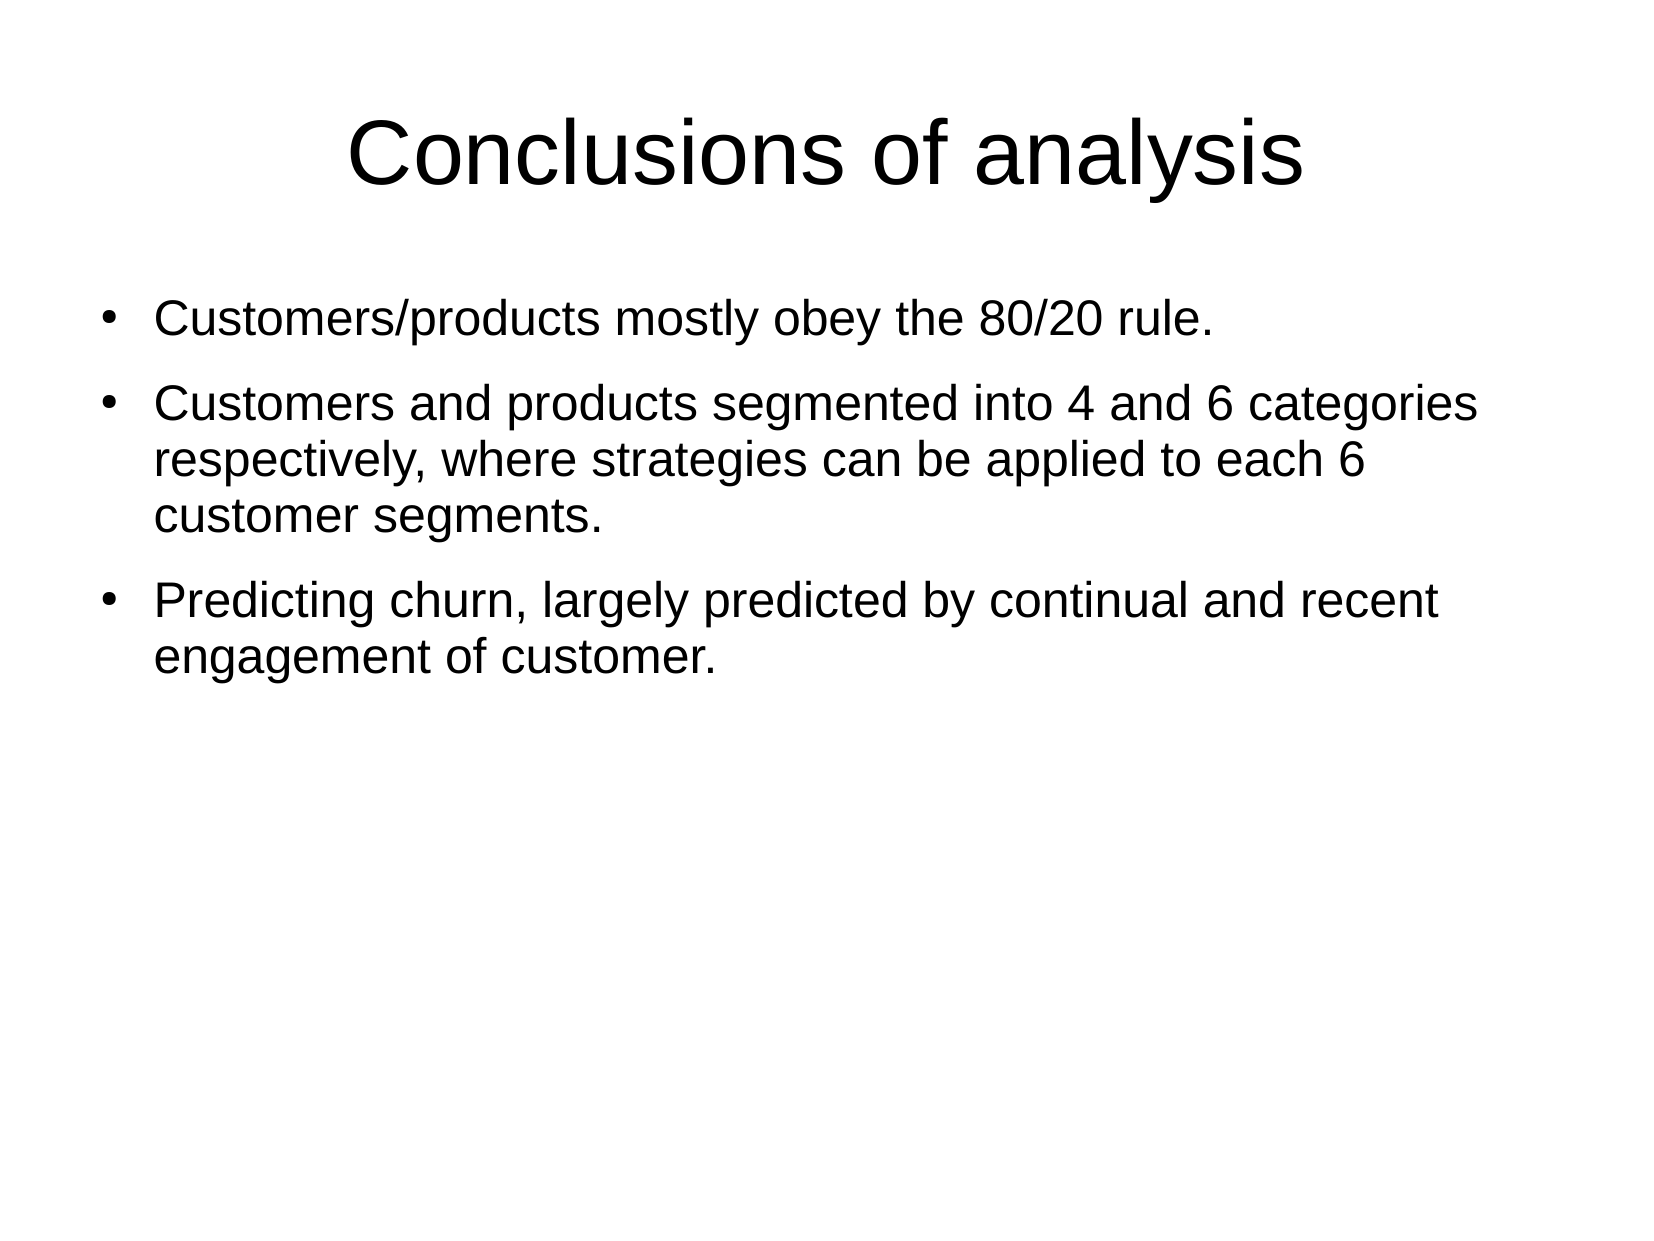

# Conclusions of analysis
Customers/products mostly obey the 80/20 rule.
Customers and products segmented into 4 and 6 categories respectively, where strategies can be applied to each 6 customer segments.
Predicting churn, largely predicted by continual and recent engagement of customer.